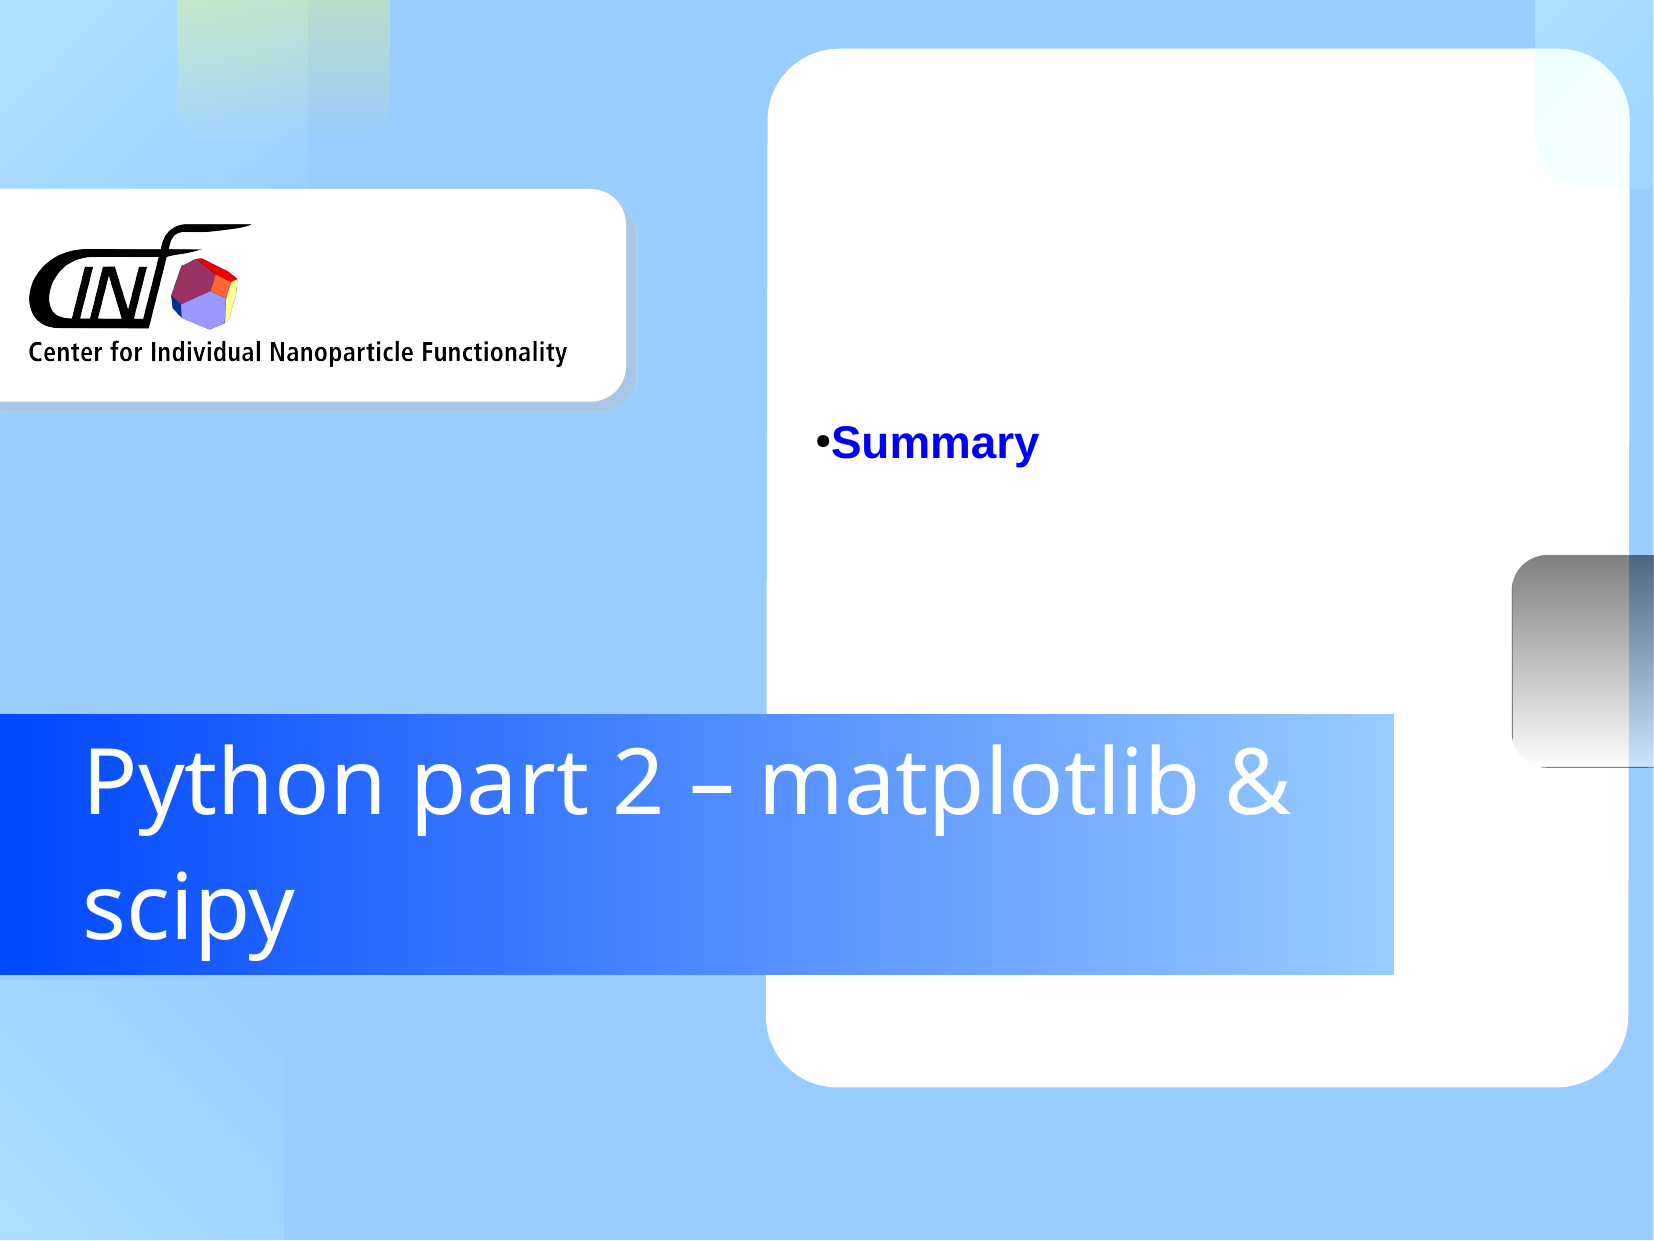

Summary
# Python part 2 – matplotlib & scipy